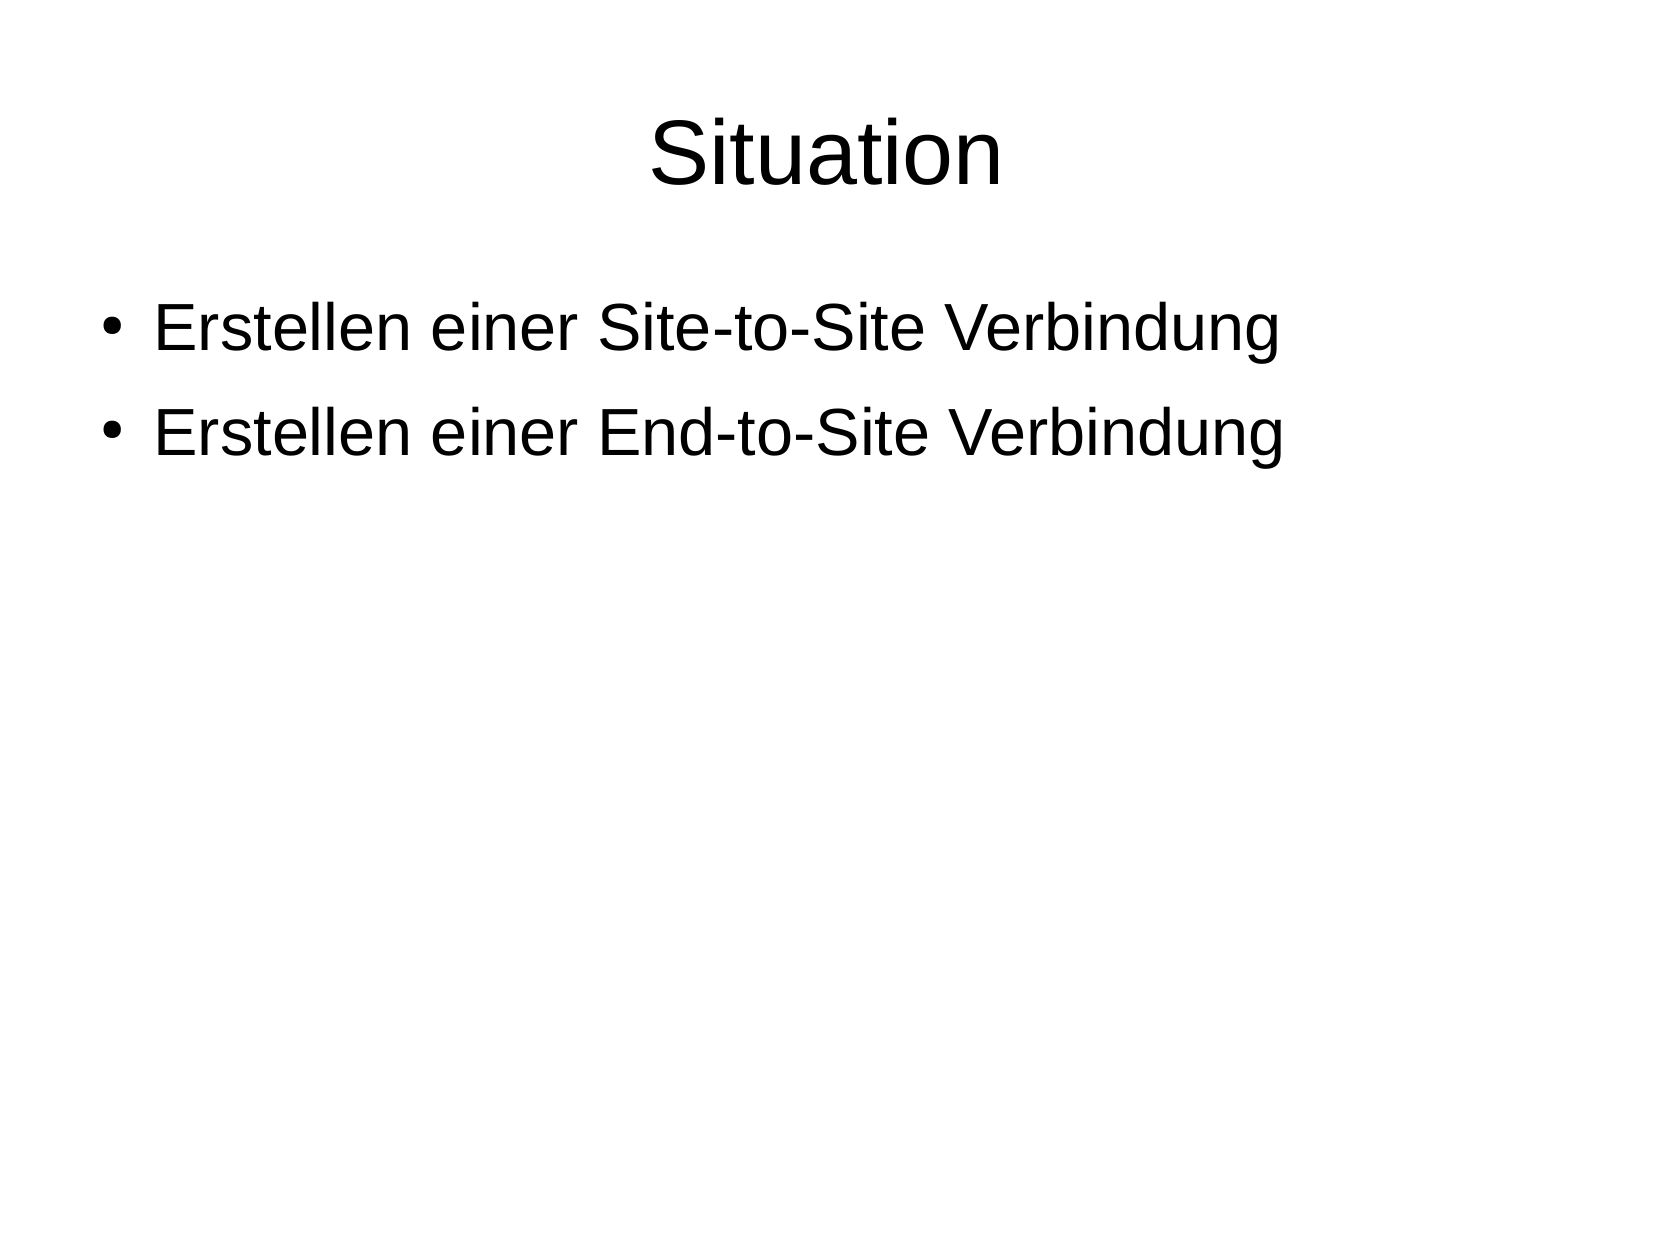

# Situation
Erstellen einer Site-to-Site Verbindung
Erstellen einer End-to-Site Verbindung